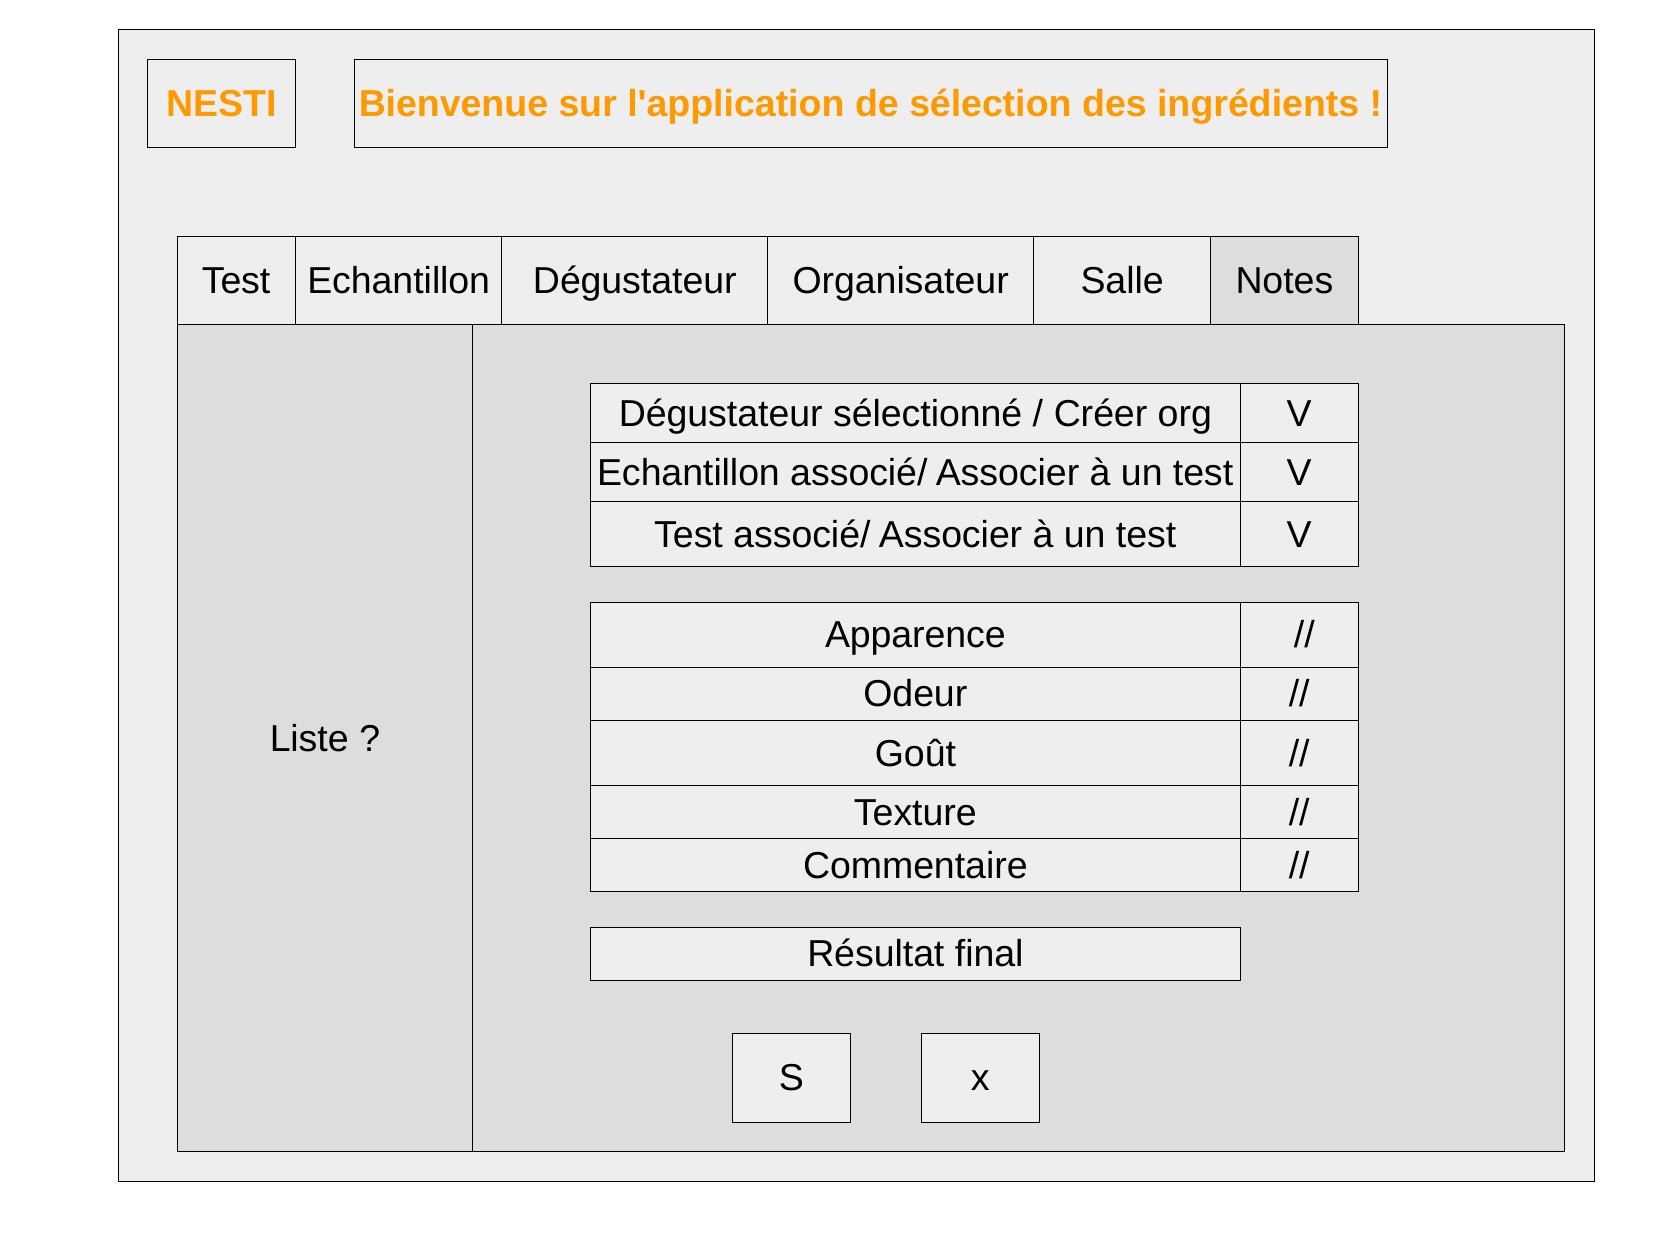

NESTI
Bienvenue sur l'application de sélection des ingrédients !
Test
Echantillon
Dégustateur
Organisateur
Salle
Notes
Liste ?
Dégustateur sélectionné / Créer org
V
Echantillon associé/ Associer à un test
V
Test associé/ Associer à un test
V
Apparence
 //
Odeur
//
Goût
//
Texture
//
Commentaire
//
Résultat final
S
x